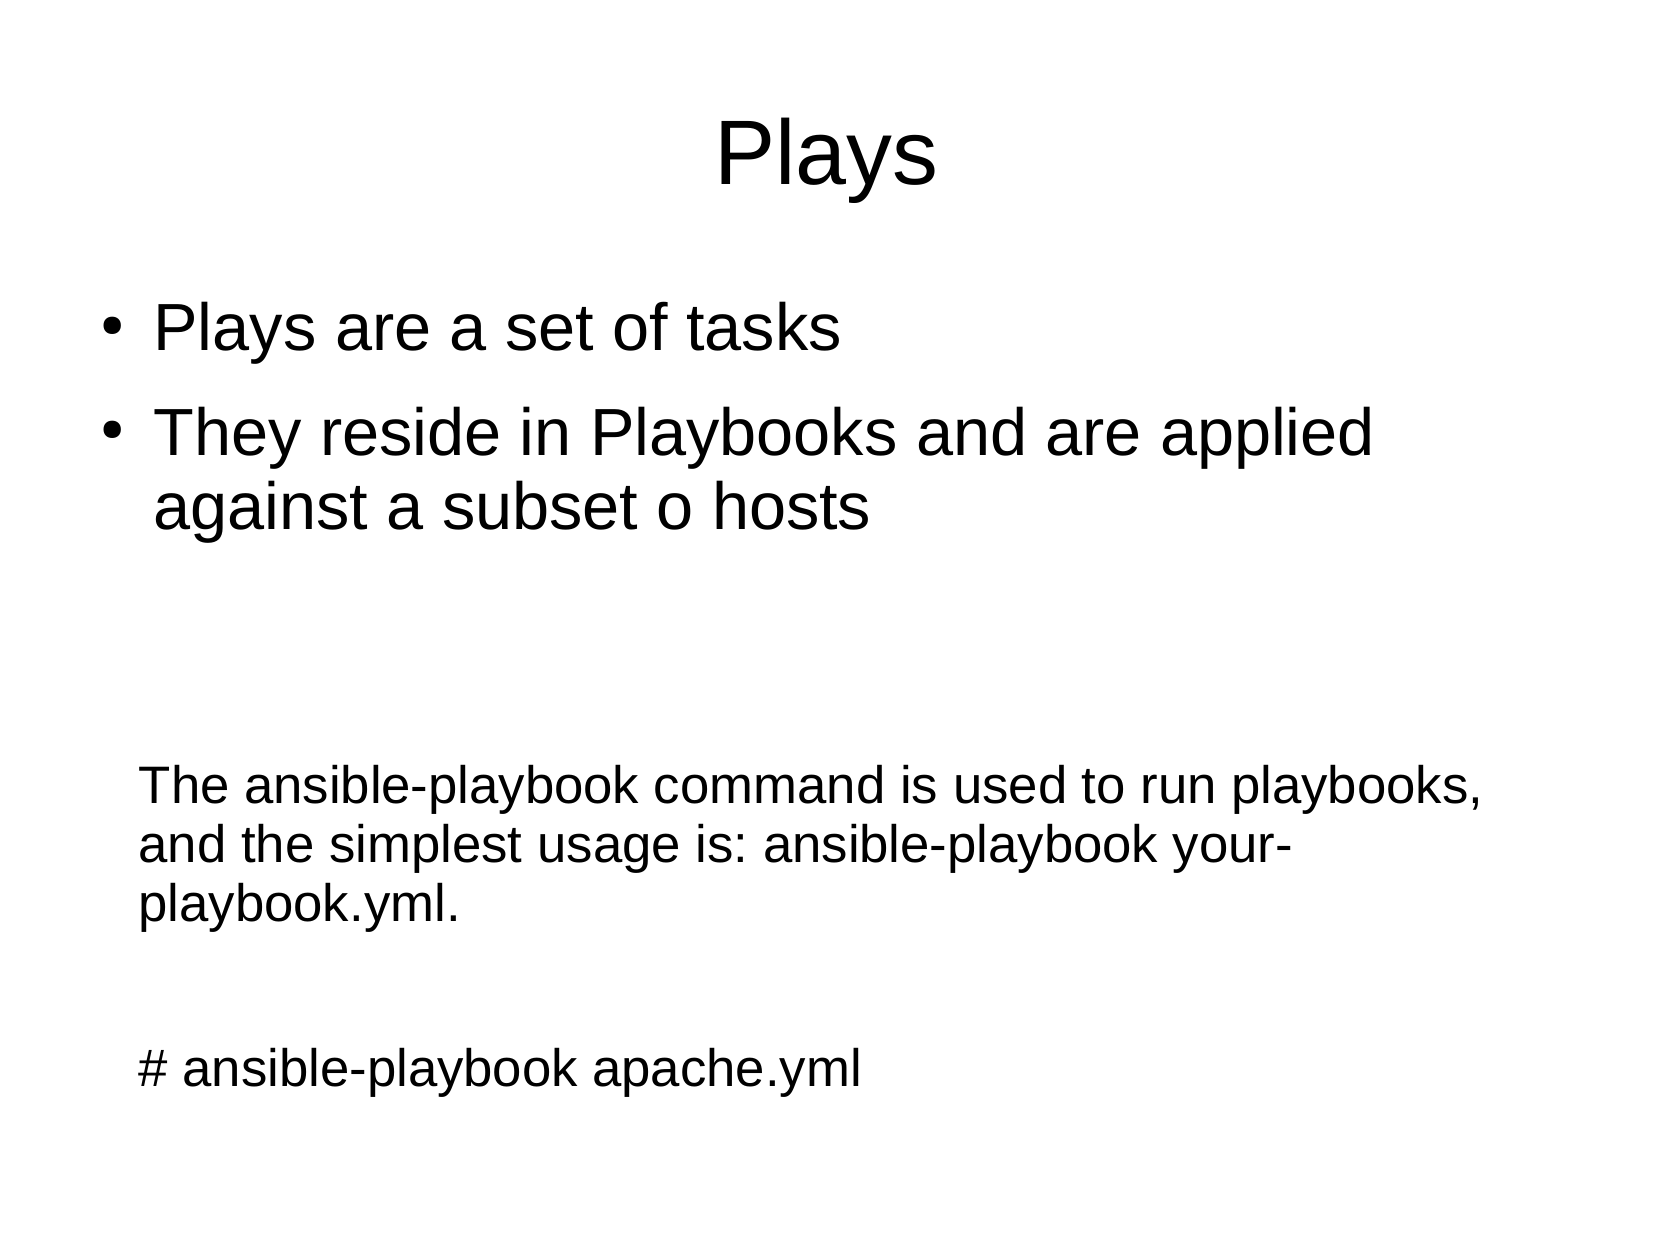

# Plays
Plays are a set of tasks
They reside in Playbooks and are applied against a subset o hosts
The ansible-playbook command is used to run playbooks, and the simplest usage is: ansible-playbook your-playbook.yml.
# ansible-playbook apache.yml